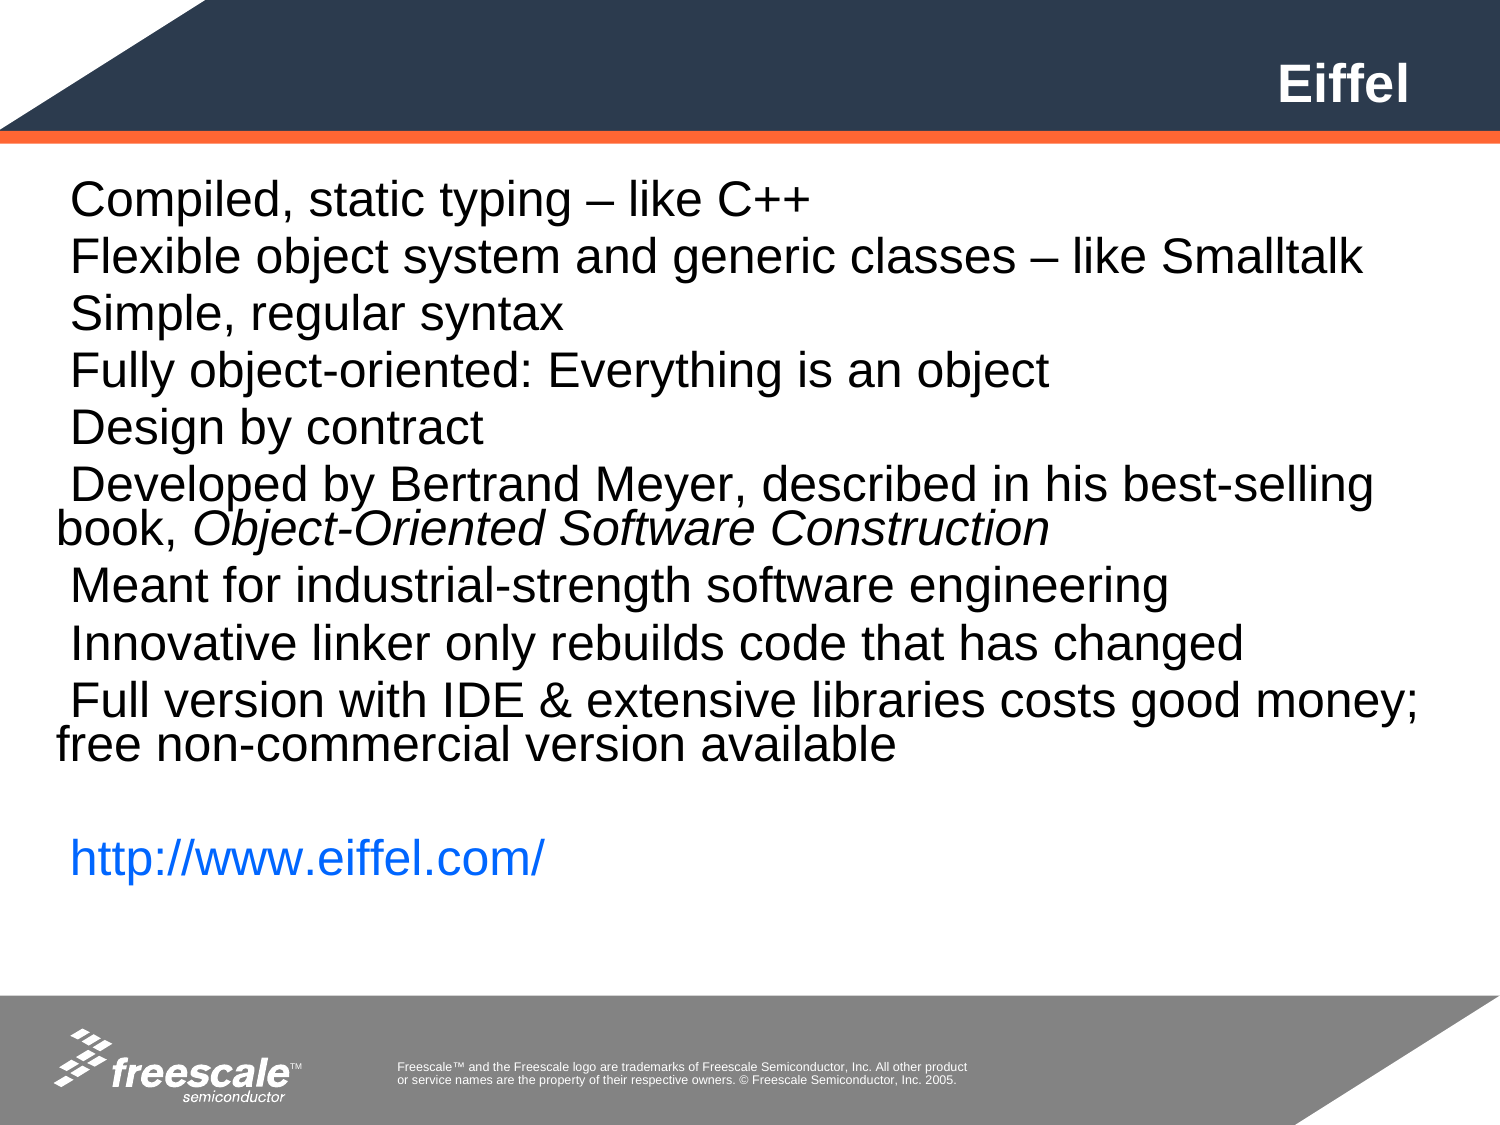

# Eiffel
 Compiled, static typing – like C++
 Flexible object system and generic classes – like Smalltalk
 Simple, regular syntax
 Fully object-oriented: Everything is an object
 Design by contract
 Developed by Bertrand Meyer, described in his best-selling book, Object-Oriented Software Construction
 Meant for industrial-strength software engineering
 Innovative linker only rebuilds code that has changed
 Full version with IDE & extensive libraries costs good money; free non-commercial version available
 http://www.eiffel.com/